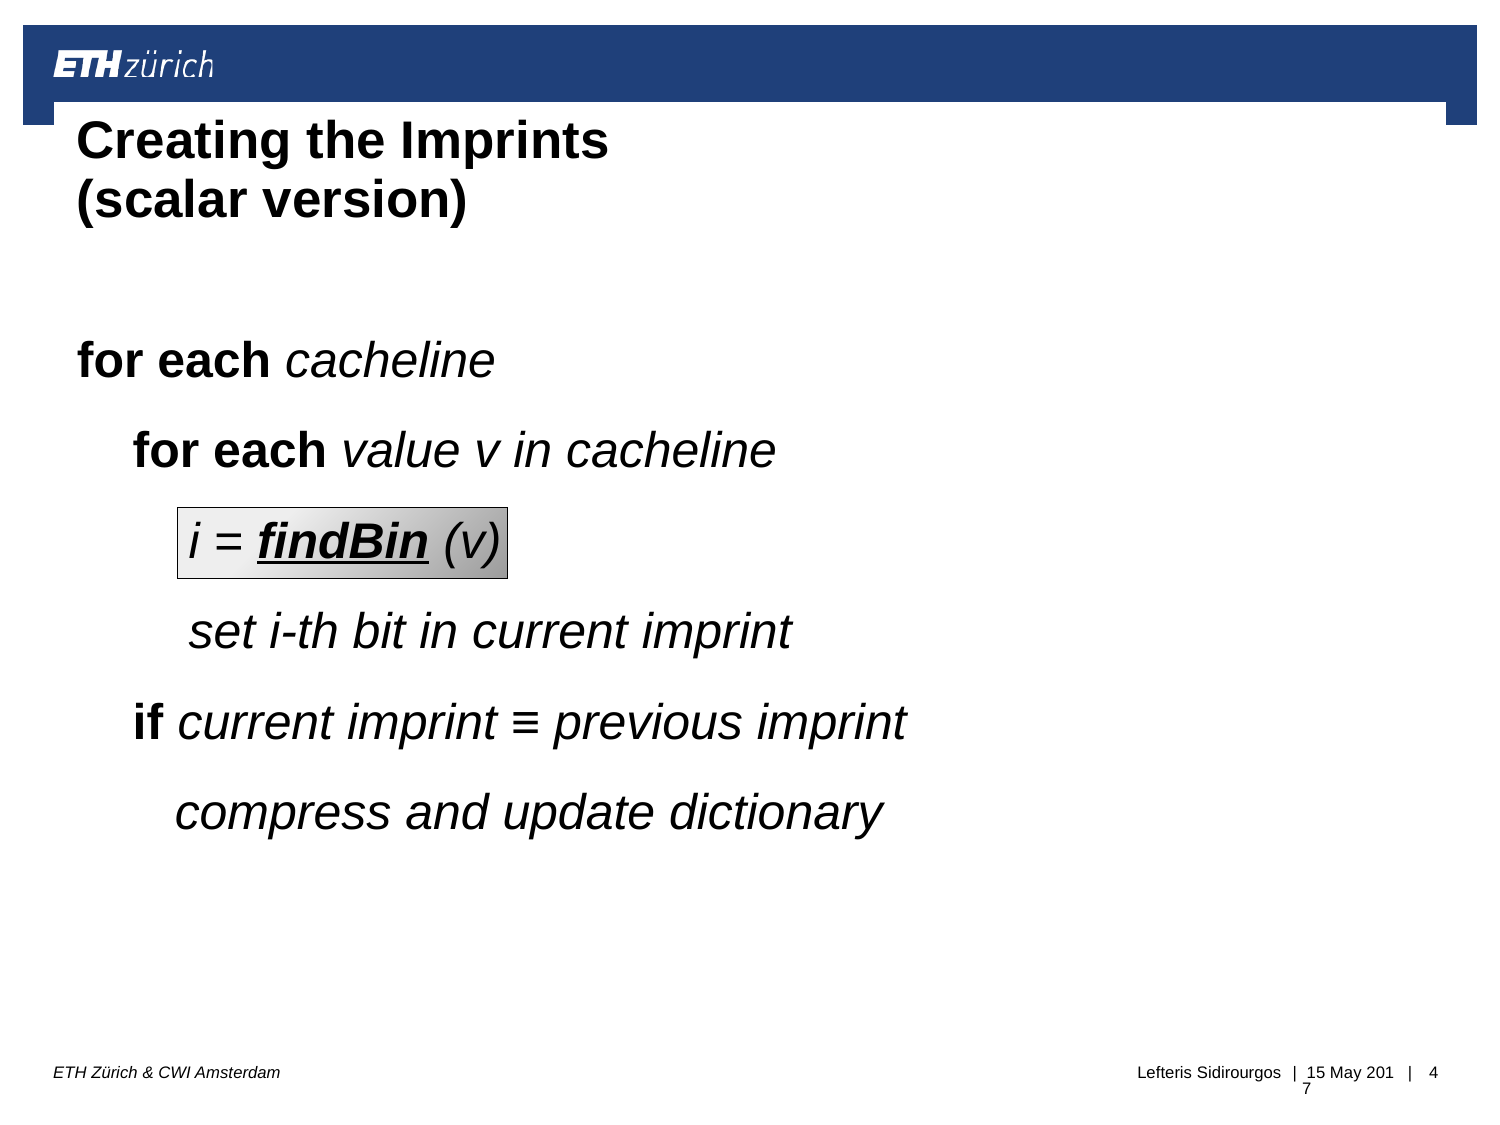

# Creating the Imprints (scalar version)
for each cacheline
 for each value v in cacheline
 i = findBin (v)
 set i-th bit in current imprint
 if current imprint ≡ previous imprint
 compress and update dictionary
Lefteris Sidirourgos
 15 May 2017
4